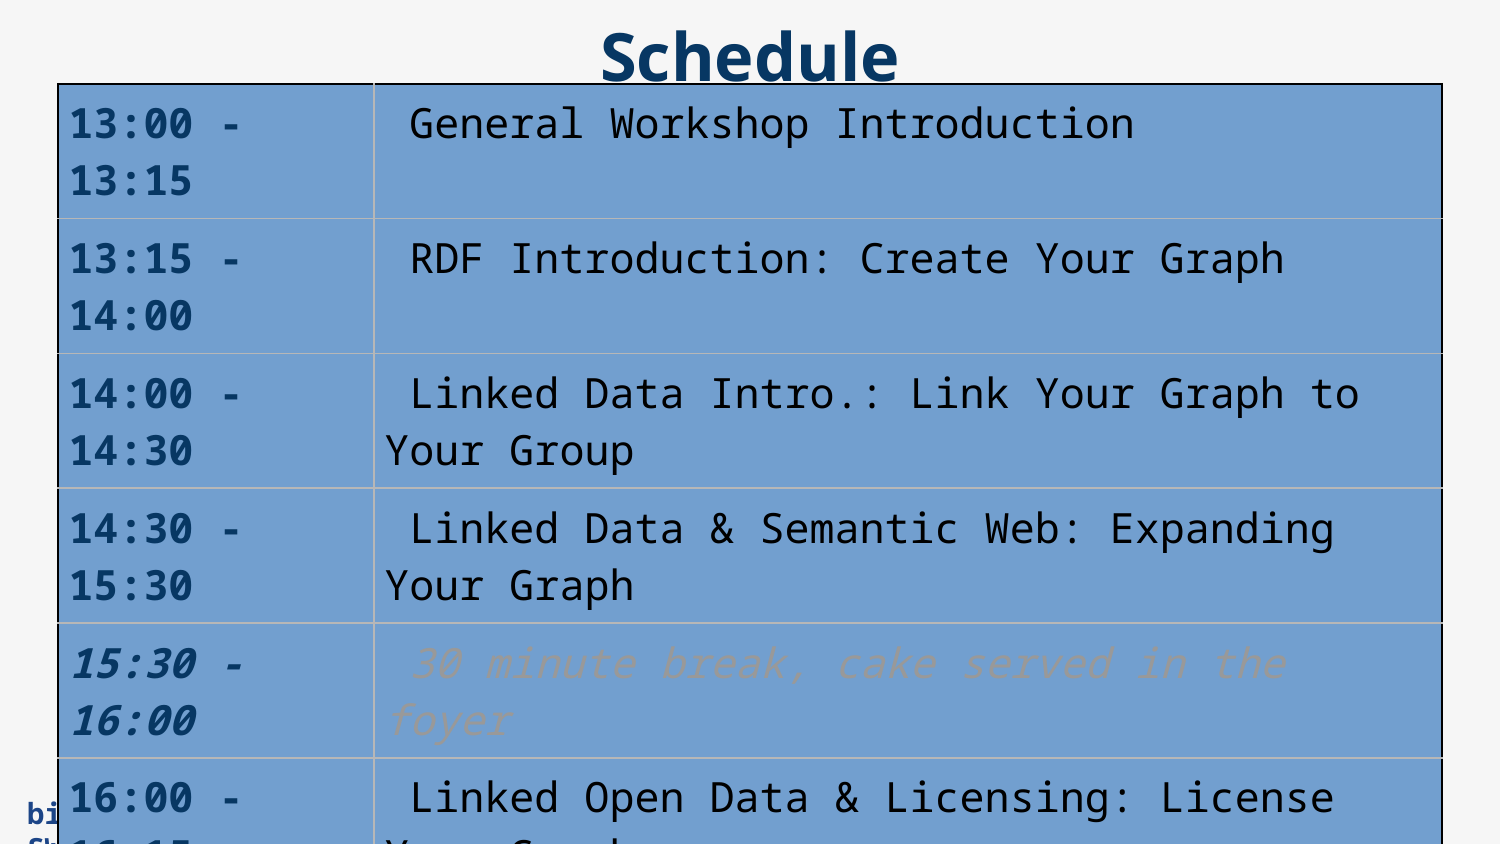

Schedule
| 13:00 - 13:15 | General Workshop Introduction |
| --- | --- |
| 13:15 - 14:00 | RDF Introduction: Create Your Graph |
| 14:00 - 14:30 | Linked Data Intro.: Link Your Graph to Your Group |
| 14:30 - 15:30 | Linked Data & Semantic Web: Expanding Your Graph |
| 15:30 - 16:00 | 30 minute break, cake served in the foyer |
| 16:00 - 16:15 | Linked Open Data & Licensing: License Your Graph |
| 16:15 - 17:15 | Linked Data Experimentation: SPARQL & Vis. |
| 17:15 - 17:30 | 15 minute break |
| 17:30 - 18:00 | Linked Data Examples, Resources & Datasets |
| 18:00 - 19:00\* | Wrap-up & Help Moving Forward (optional) |